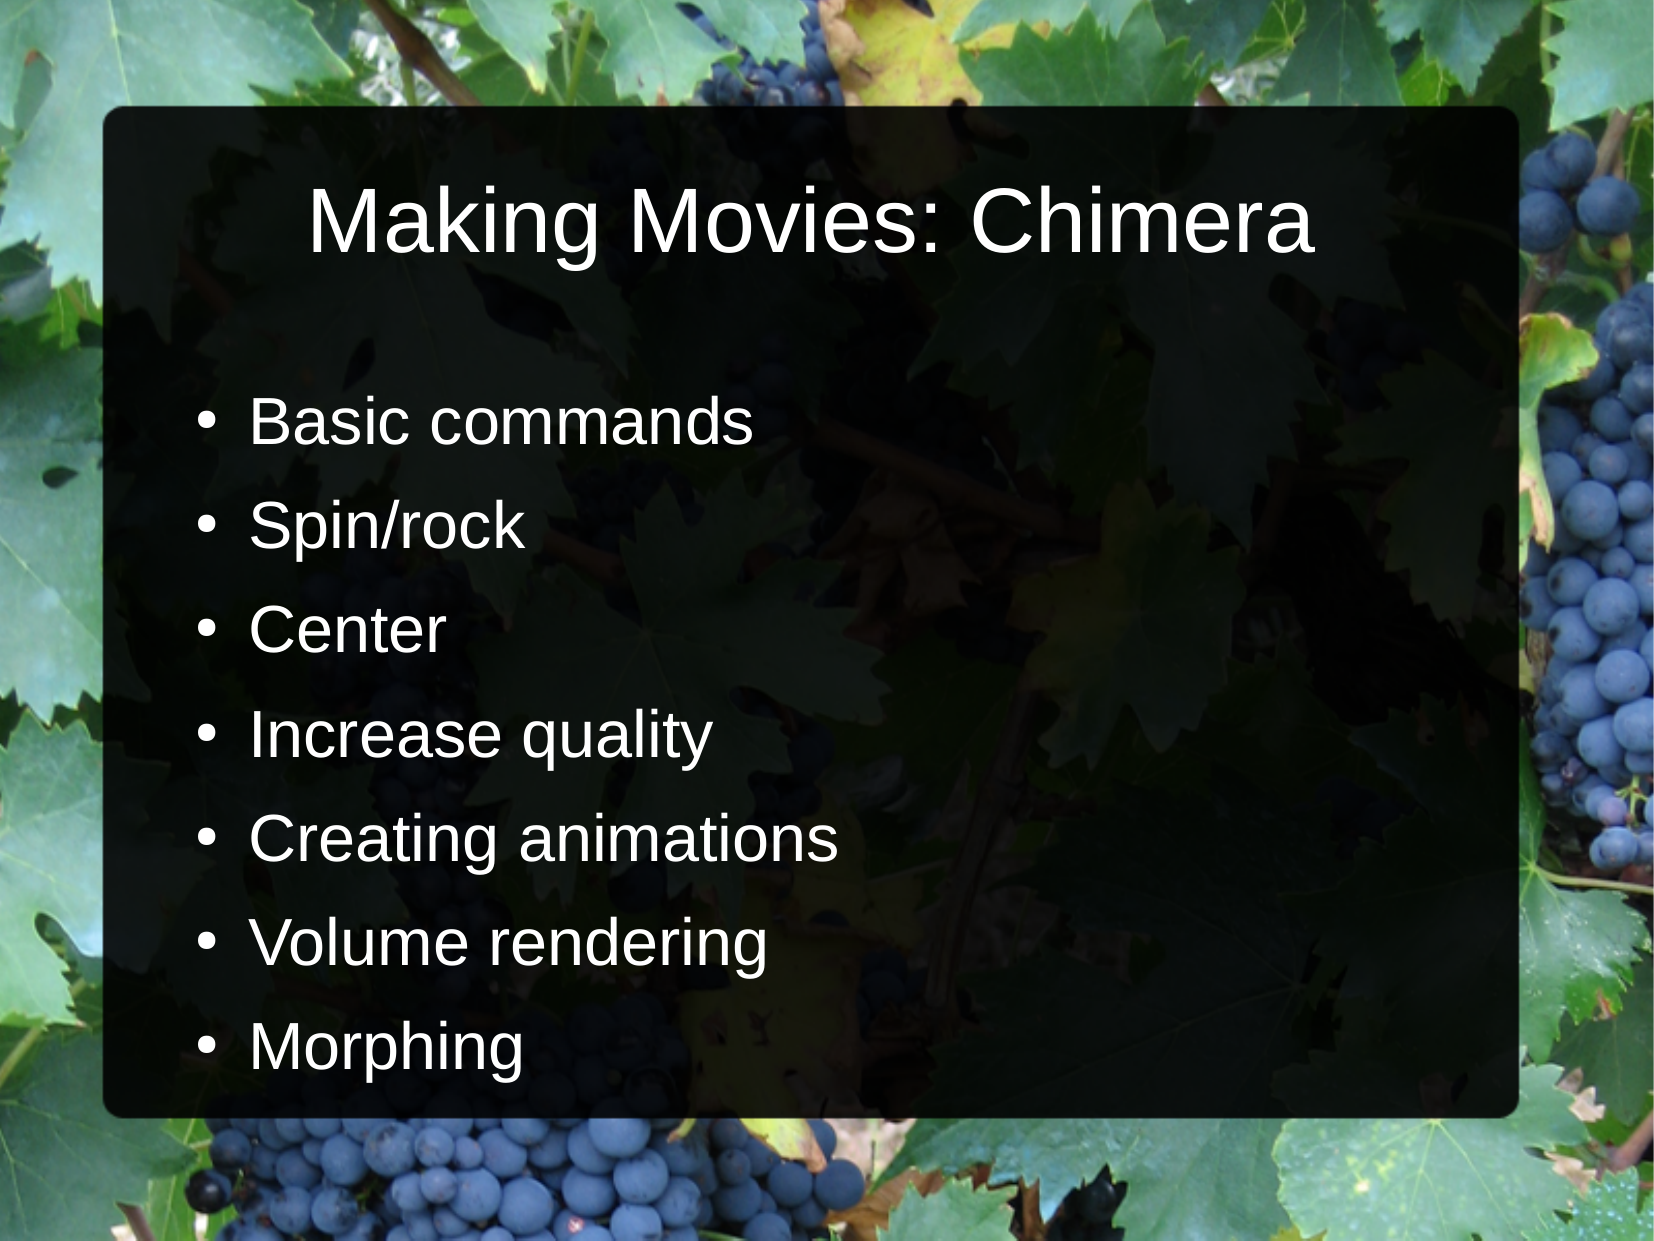

# Making Movies: Chimera
Basic commands
Spin/rock
Center
Increase quality
Creating animations
Volume rendering
Morphing